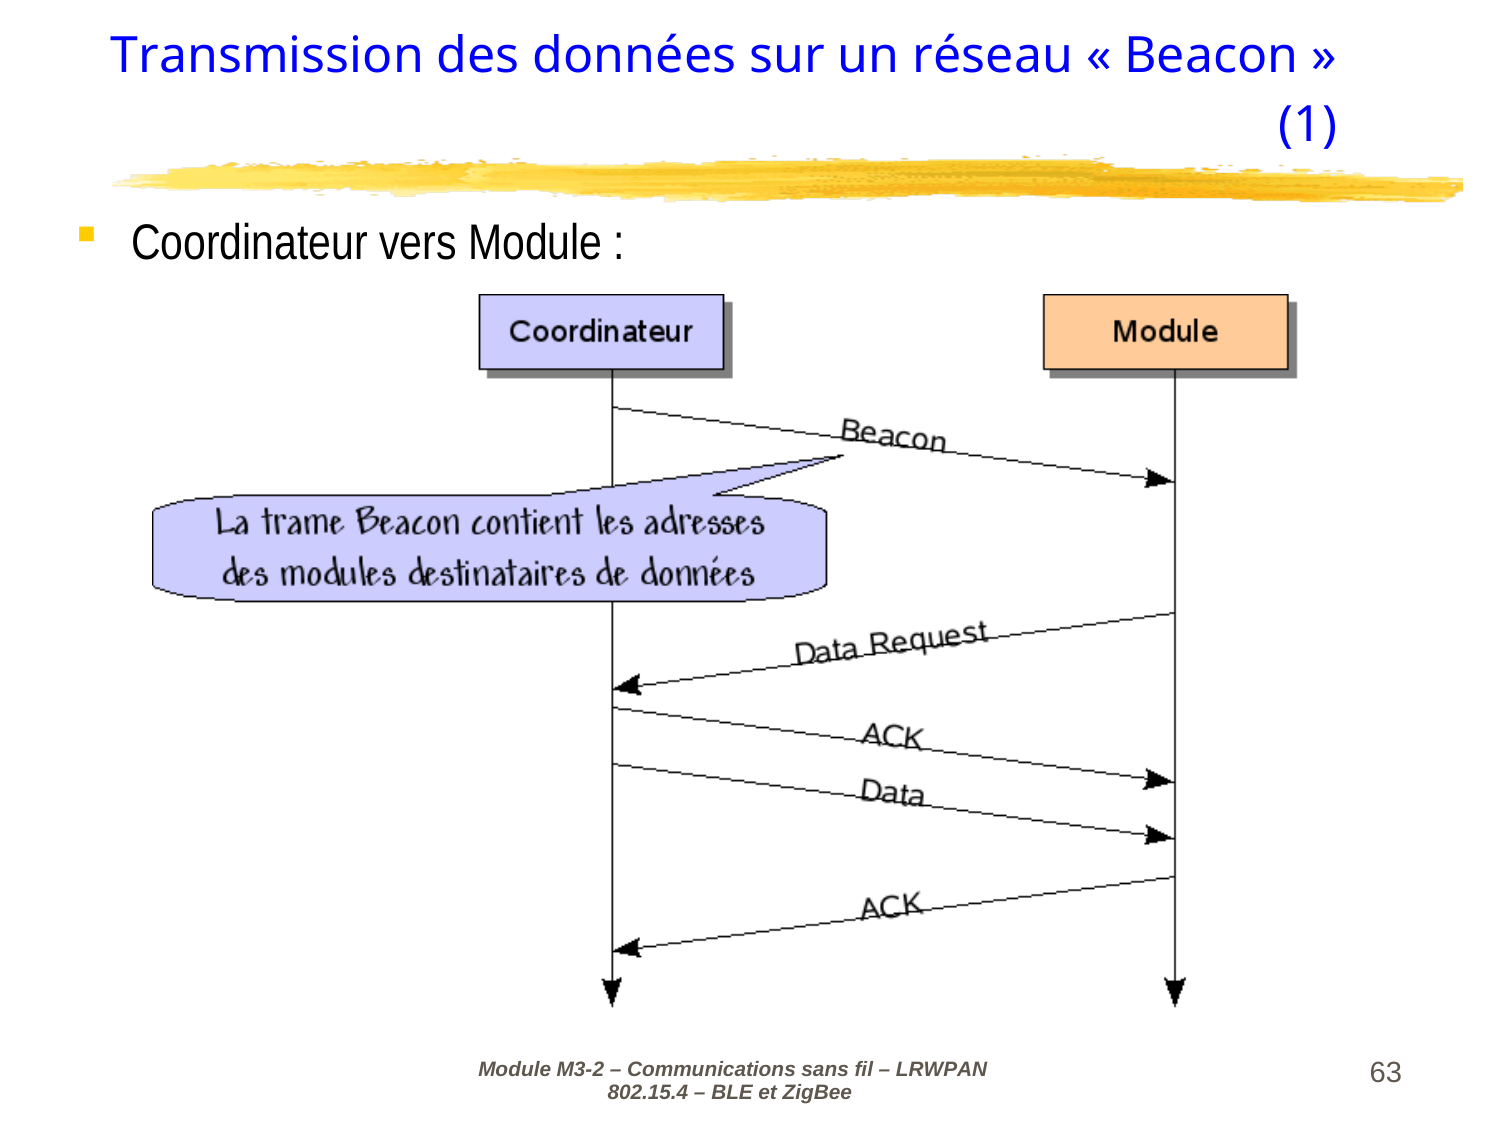

# Transmission des données sur un réseau « Beacon » (1)
Coordinateur vers Module :
63